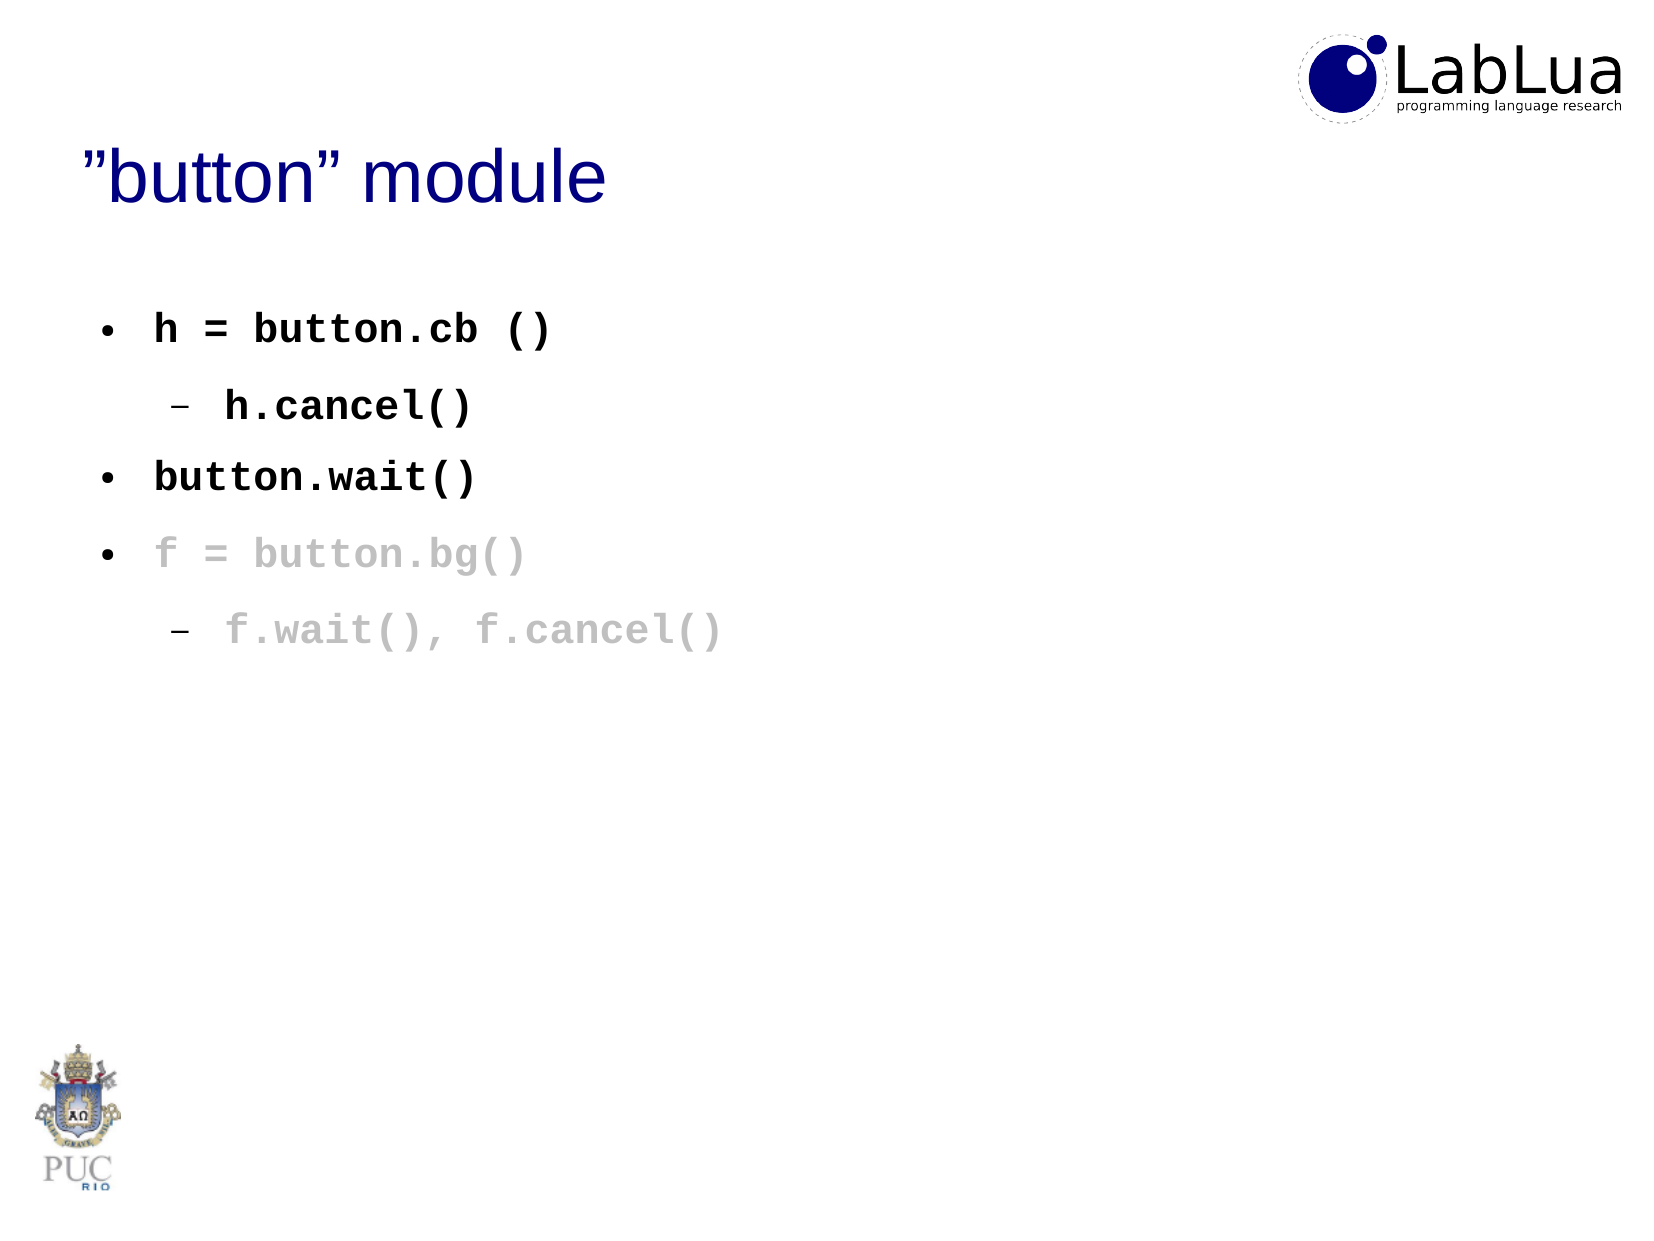

# ”button” module
h = button.cb ()
h.cancel()
button.wait()
f = button.bg()
f.wait(), f.cancel()